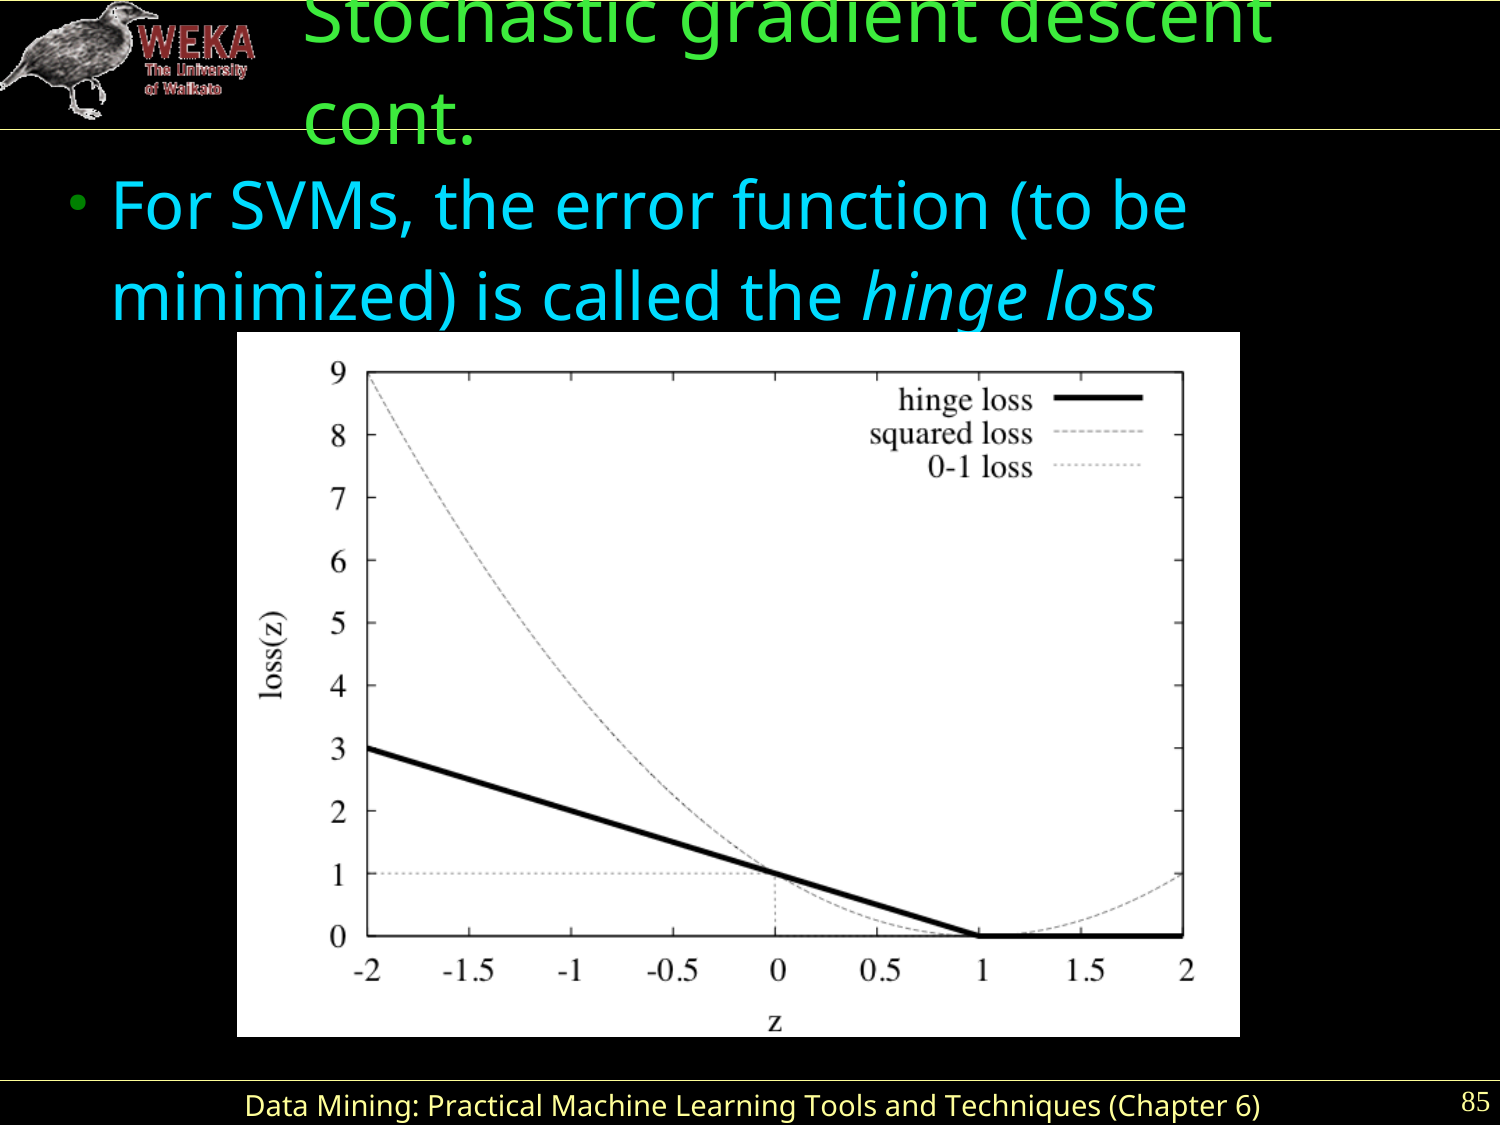

# Stochastic gradient descent cont.
For SVMs, the error function (to be minimized) is called the hinge loss
Data Mining: Practical Machine Learning Tools and Techniques (Chapter 6)
85